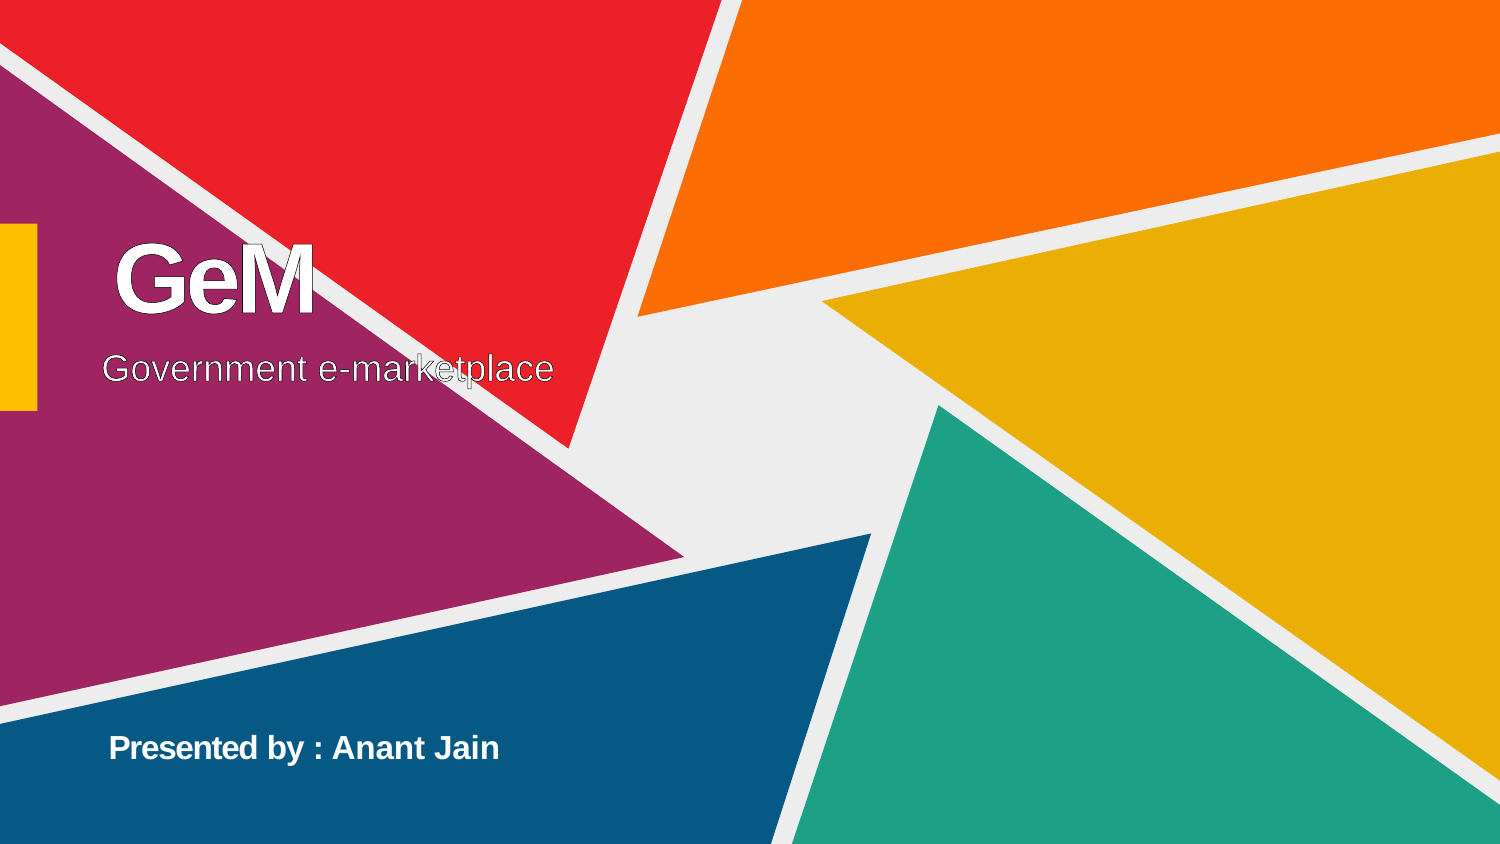

GeM
Government e-marketplace
Presented by : Anant Jain